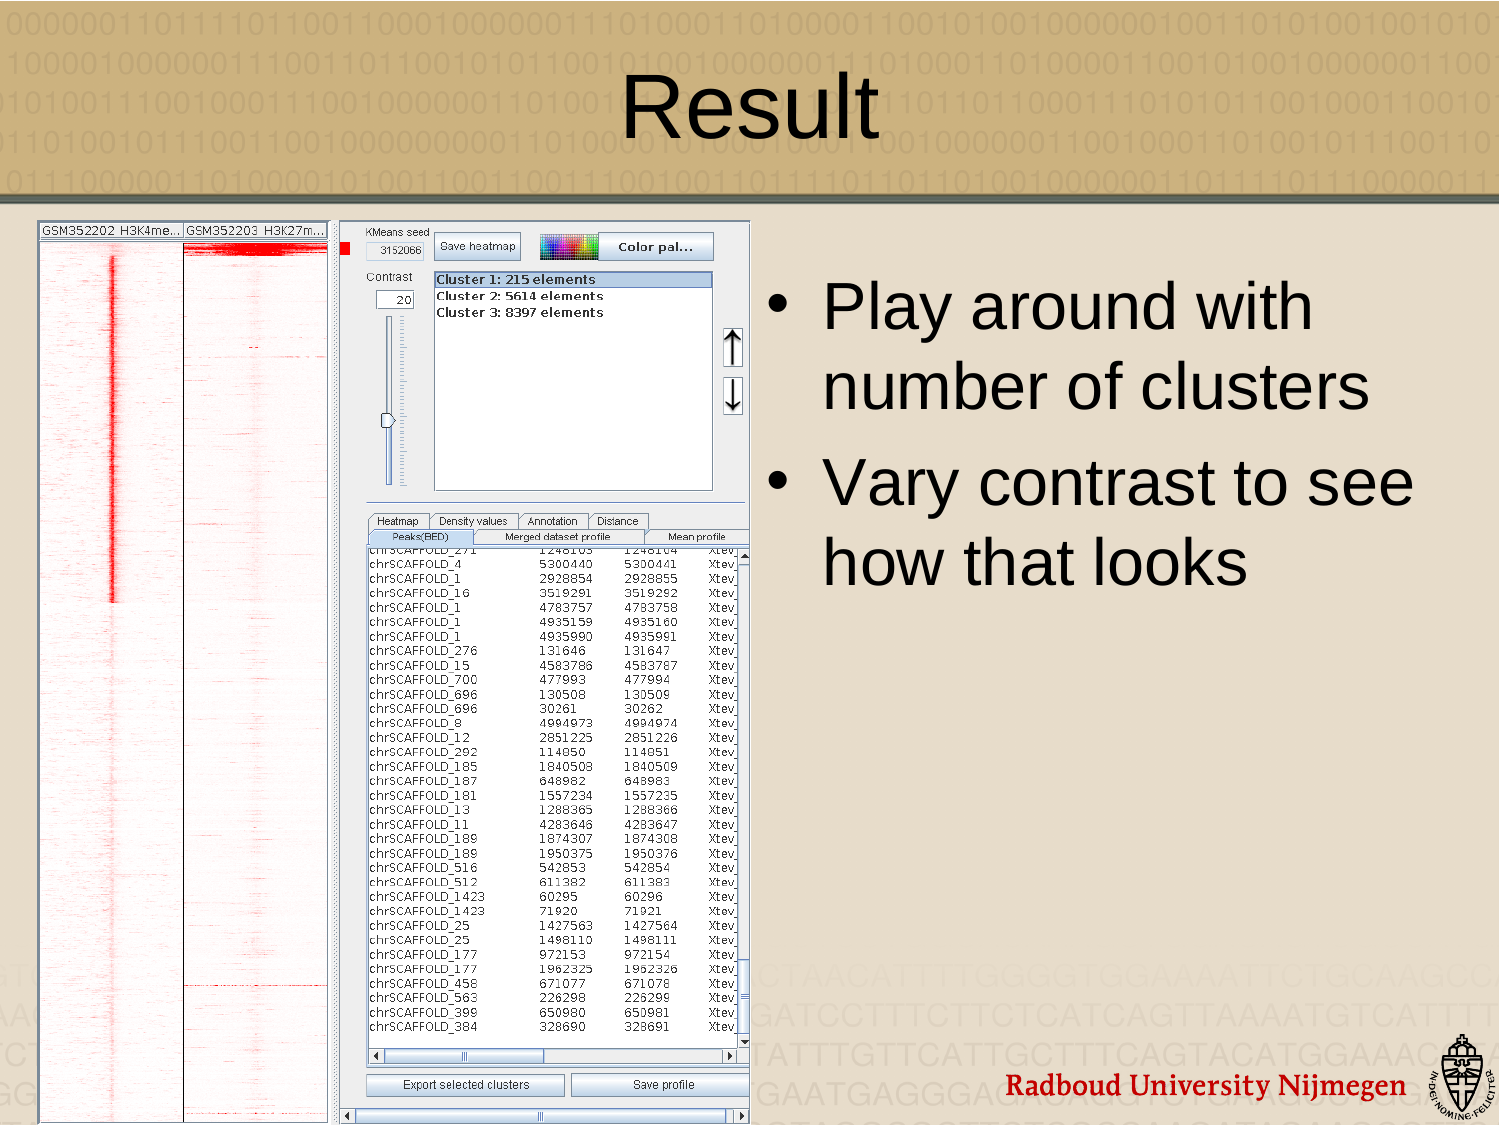

# Result
Play around with number of clusters
Vary contrast to see how that looks